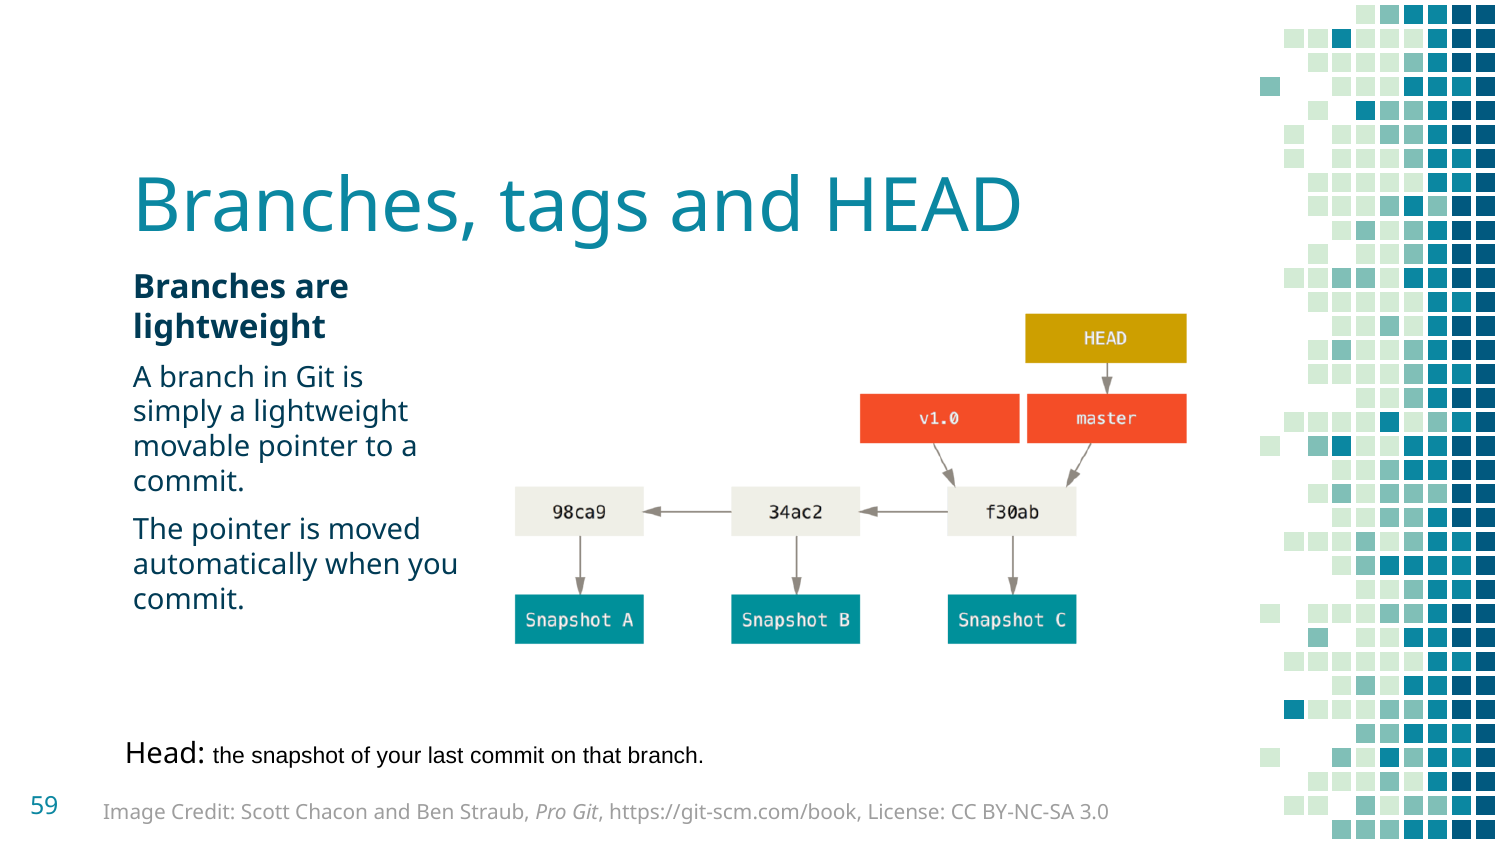

# Branches, tags and HEAD
Branches are lightweight
A branch in Git is simply a lightweight movable pointer to a commit.
The pointer is moved automatically when you commit.
Head: the snapshot of your last commit on that branch.
Image Credit: Scott Chacon and Ben Straub, Pro Git, https://git-scm.com/book, License: CC BY-NC-SA 3.0